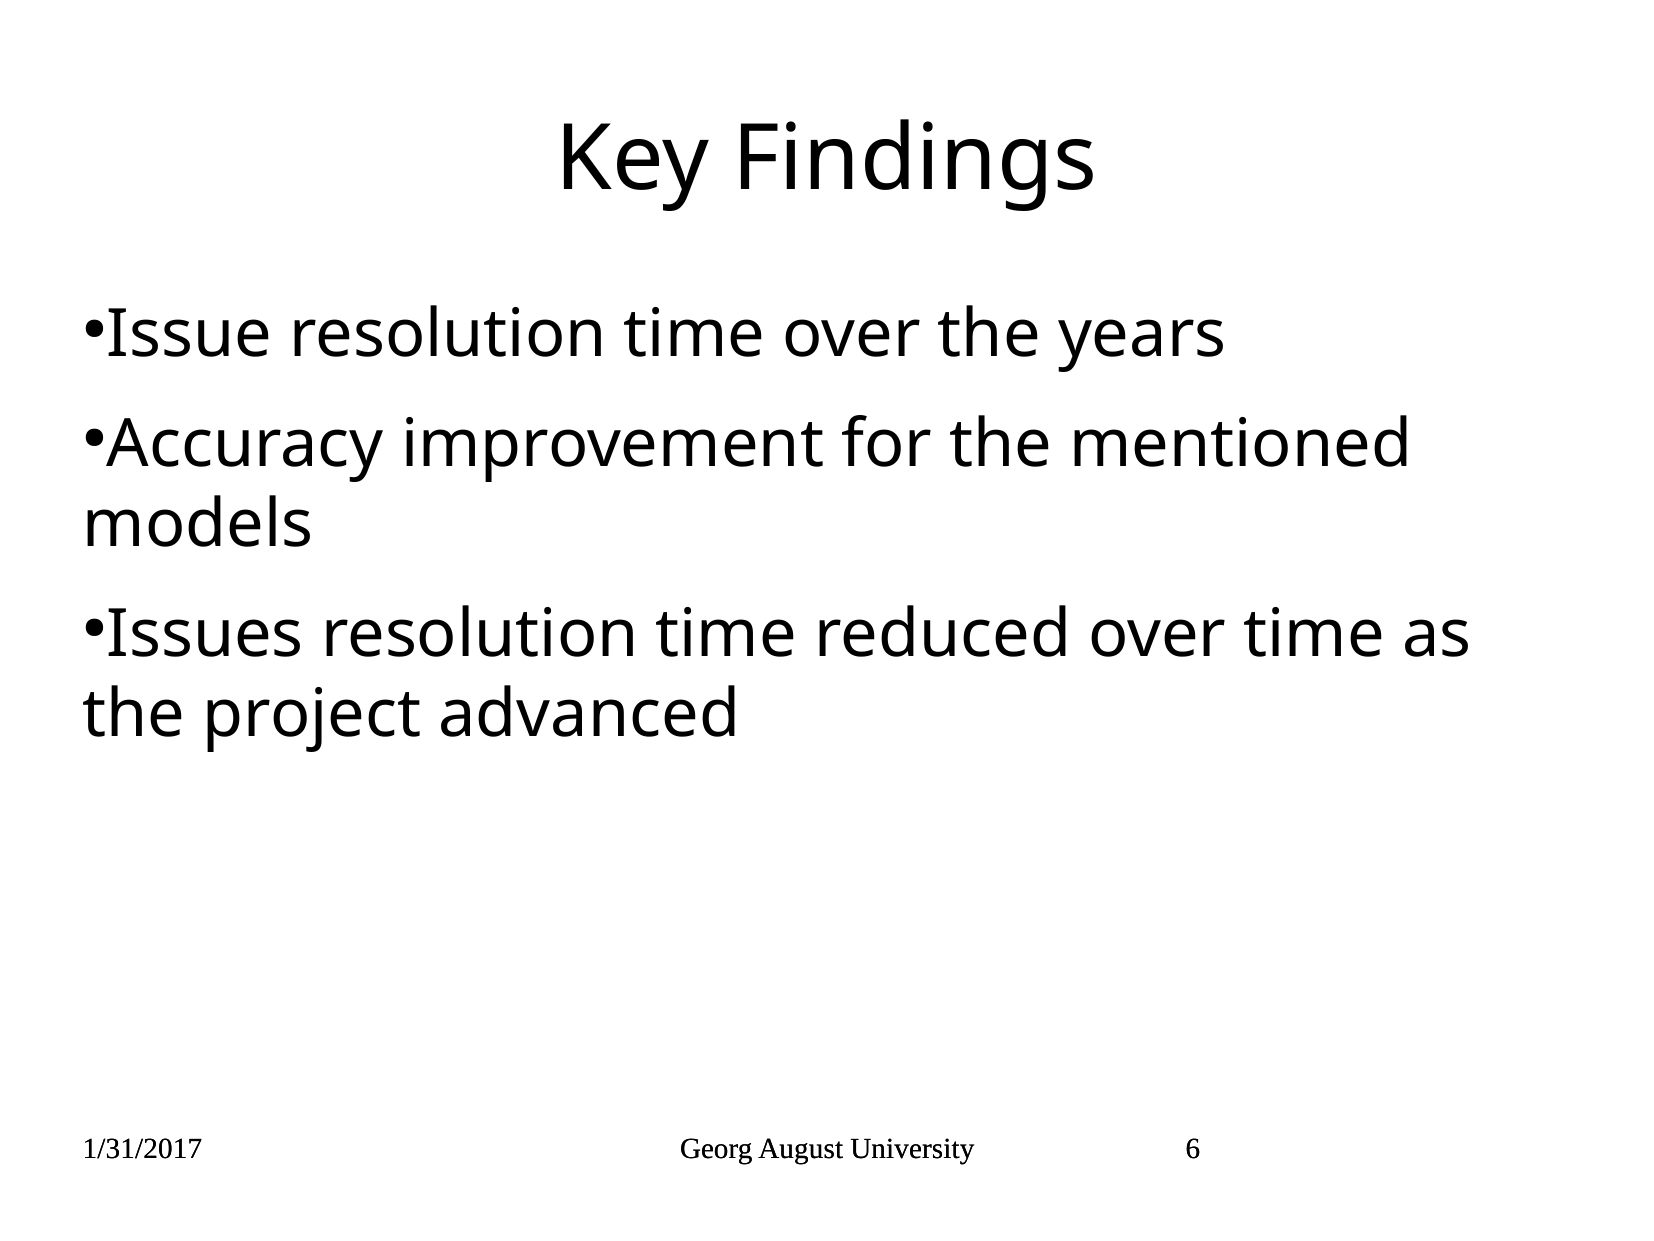

# Key Findings
Issue resolution time over the years
Accuracy improvement for the mentioned models
Issues resolution time reduced over time as the project advanced
1/31/2017
1/31/2017
Georg August University
Georg August University